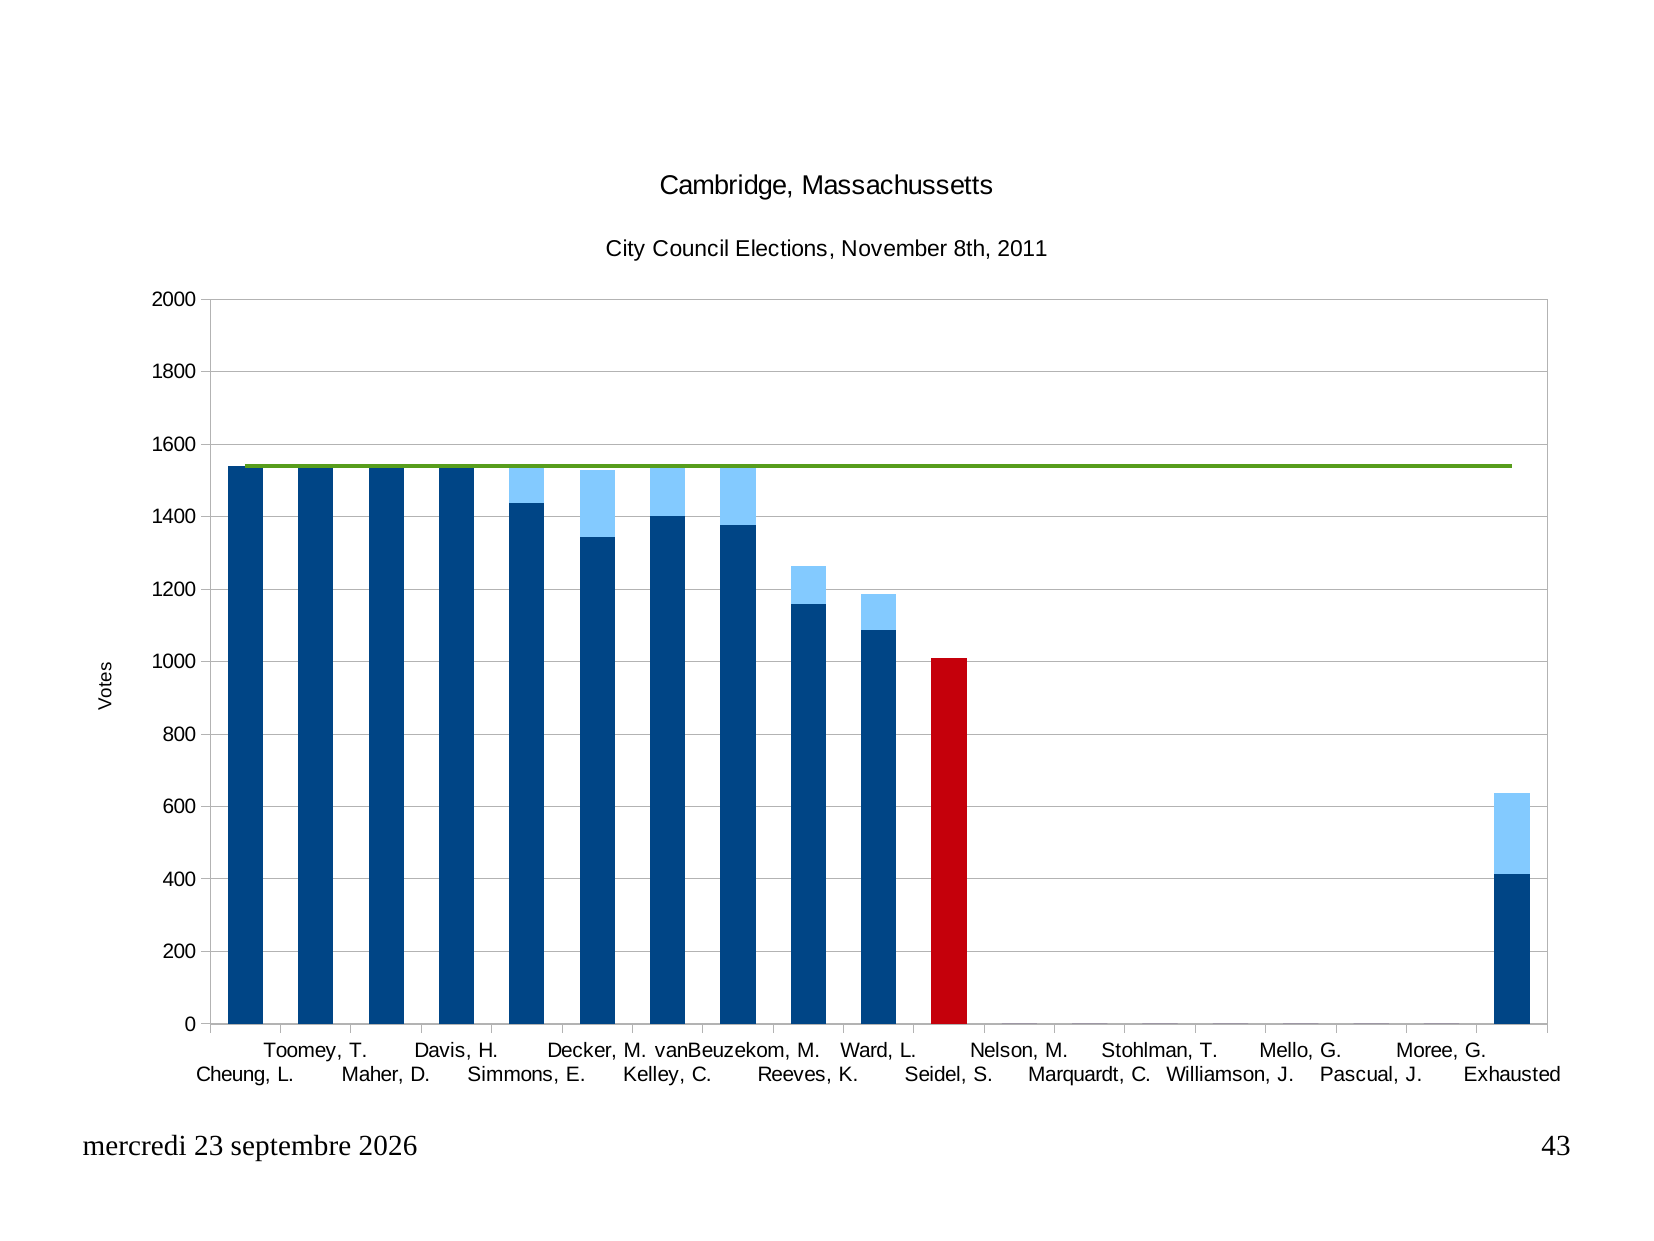

### Chart: Cambridge, Massachussetts
City Council Elections, November 8th, 2011
| Category | Blue | Rouge | Blue ciel | Ligne |
|---|---|---|---|---|
| Cheung, L. | 1540.0 | 0.0 | 0.0 | 1540.0 |
| Toomey, T. | 1540.0 | 0.0 | 0.0 | 1540.0 |
| Maher, D. | 1540.0 | 0.0 | 0.0 | 1540.0 |
| Davis, H. | 1540.0 | 0.0 | 0.0 | 1540.0 |
| Simmons, E. | 1438.0 | 0.0 | 102.0 | 1540.0 |
| Decker, M. | 1344.0 | 0.0 | 184.0 | 1540.0 |
| Kelley, C. | 1403.0 | 0.0 | 137.0 | 1540.0 |
| vanBeuzekom, M. | 1377.0 | 0.0 | 160.0 | 1540.0 |
| Reeves, K. | 1158.0 | 0.0 | 107.0 | 1540.0 |
| Ward, L. | 1088.0 | 0.0 | 98.0 | 1540.0 |
| Seidel, S. | 0.0 | 1010.0 | 0.0 | 1540.0 |
| Nelson, M. | 0.0 | 0.0 | 0.0 | 1540.0 |
| Marquardt, C. | 0.0 | 0.0 | 0.0 | 1540.0 |
| Stohlman, T. | 0.0 | 0.0 | 0.0 | 1540.0 |
| Williamson, J. | 0.0 | 0.0 | 0.0 | 1540.0 |
| Mello, G. | 0.0 | 0.0 | 0.0 | 1540.0 |
| Pascual, J. | 0.0 | 0.0 | 0.0 | 1540.0 |
| Moree, G. | 0.0 | 0.0 | 0.0 | 1540.0 |
| Exhausted | 415.0 | 0.0 | 222.0 | 1540.0 |
43